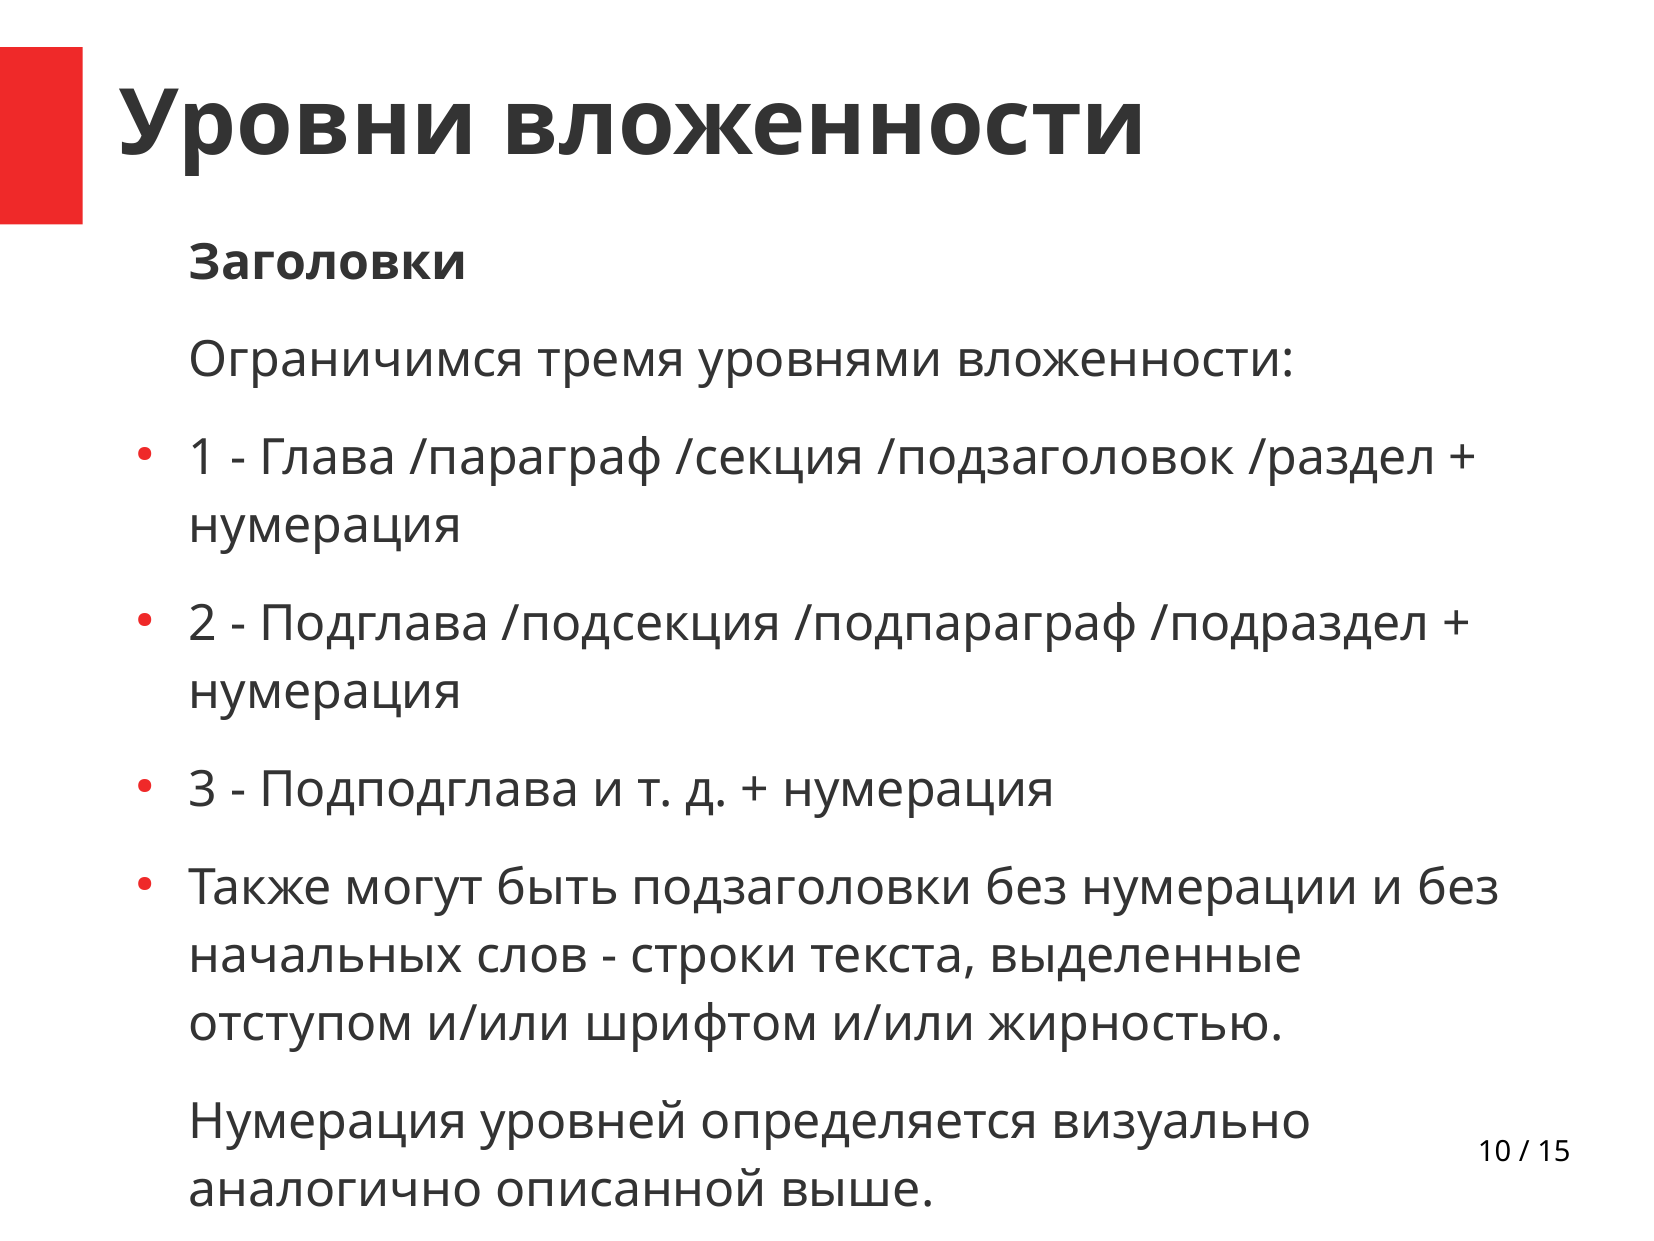

# Уровни вложенности
Заголовки
Ограничимся тремя уровнями вложенности:
1 - Глава /параграф /секция /подзаголовок /раздел + нумерация
2 - Подглава /подсекция /подпараграф /подраздел + нумерация
3 - Подподглава и т. д. + нумерация
Также могут быть подзаголовки без нумерации и без начальных слов - строки текста, выделенные отступом и/или шрифтом и/или жирностью.
Нумерация уровней определяется визуально аналогично описанной выше.
10